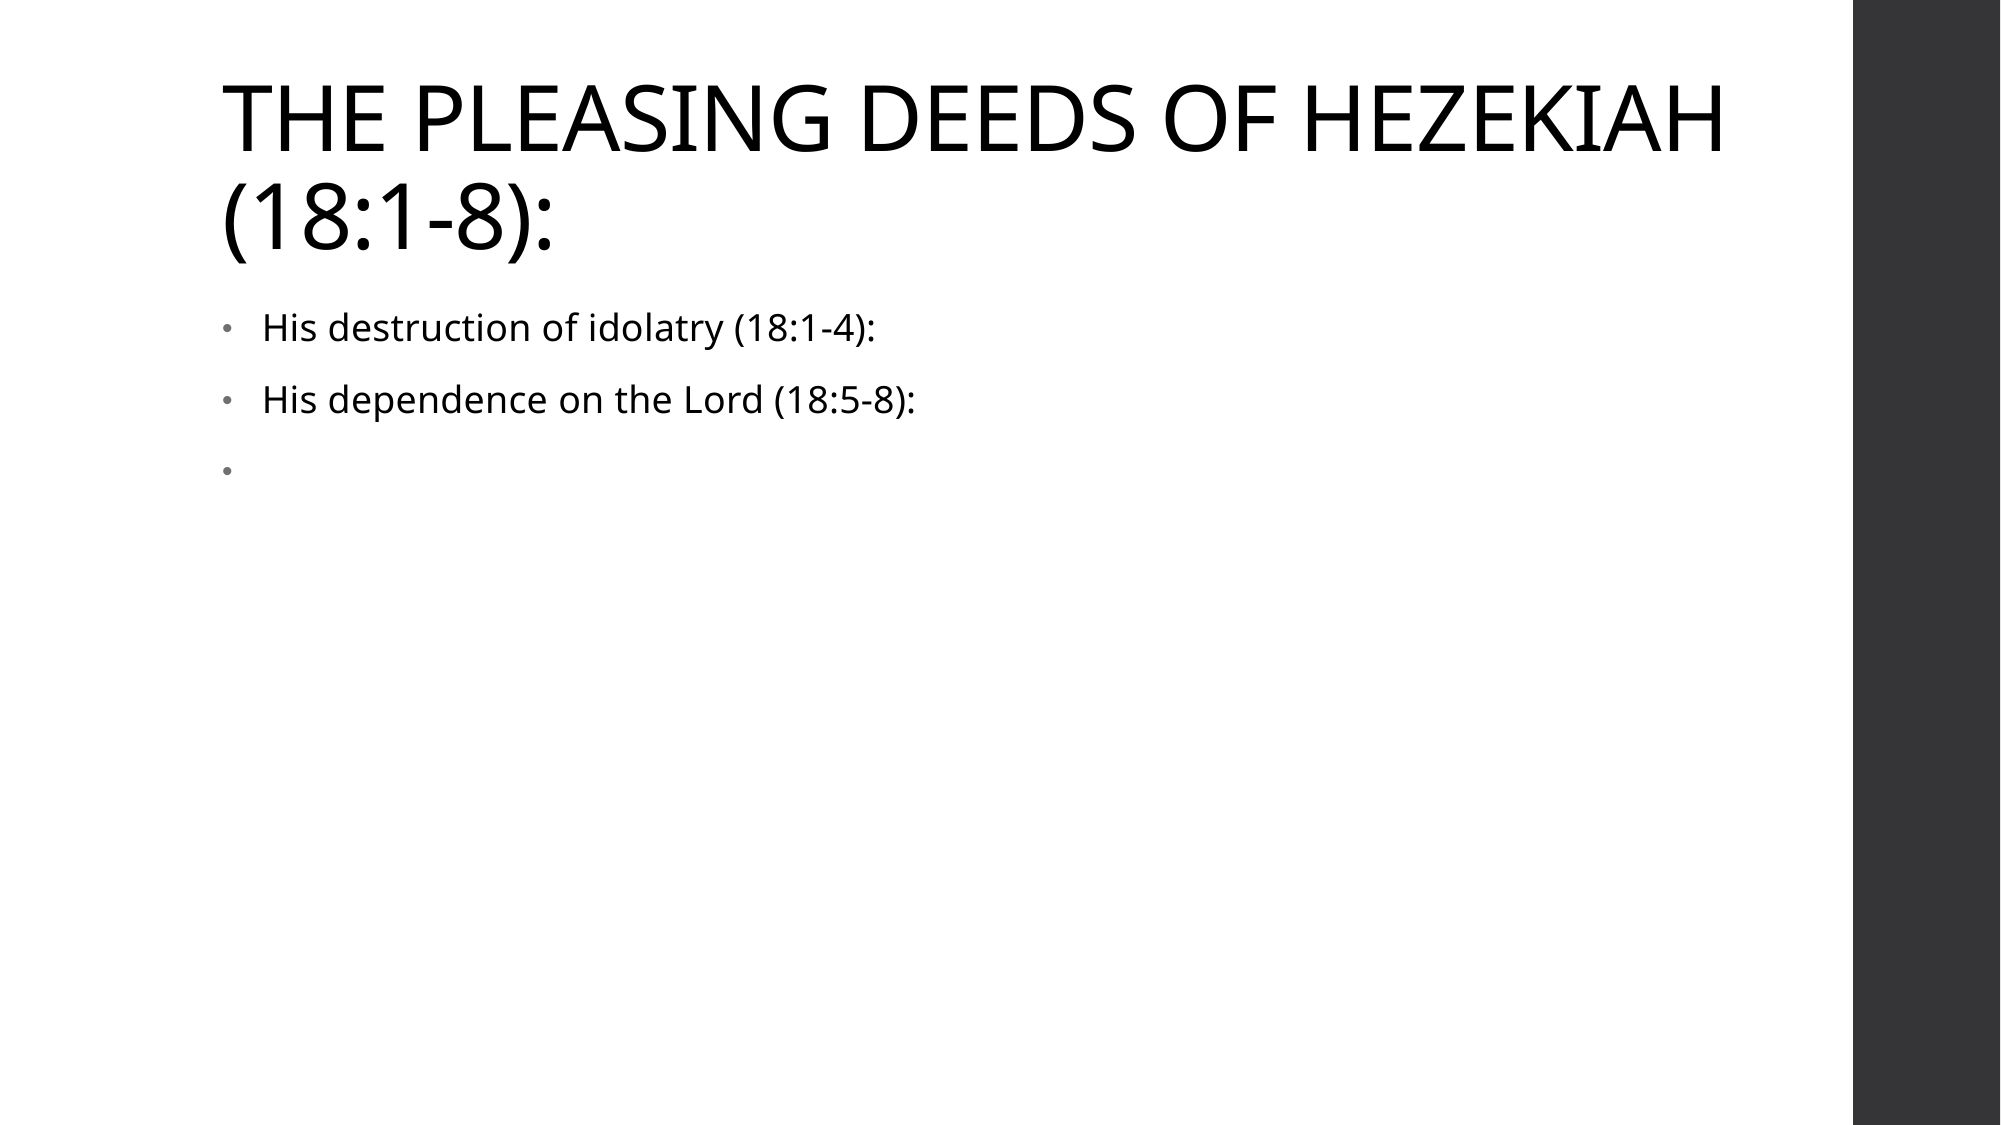

# THE PLEASING DEEDS OF HEZEKIAH (18:1-8):
 His destruction of idolatry (18:1-4):
 His dependence on the Lord (18:5-8):